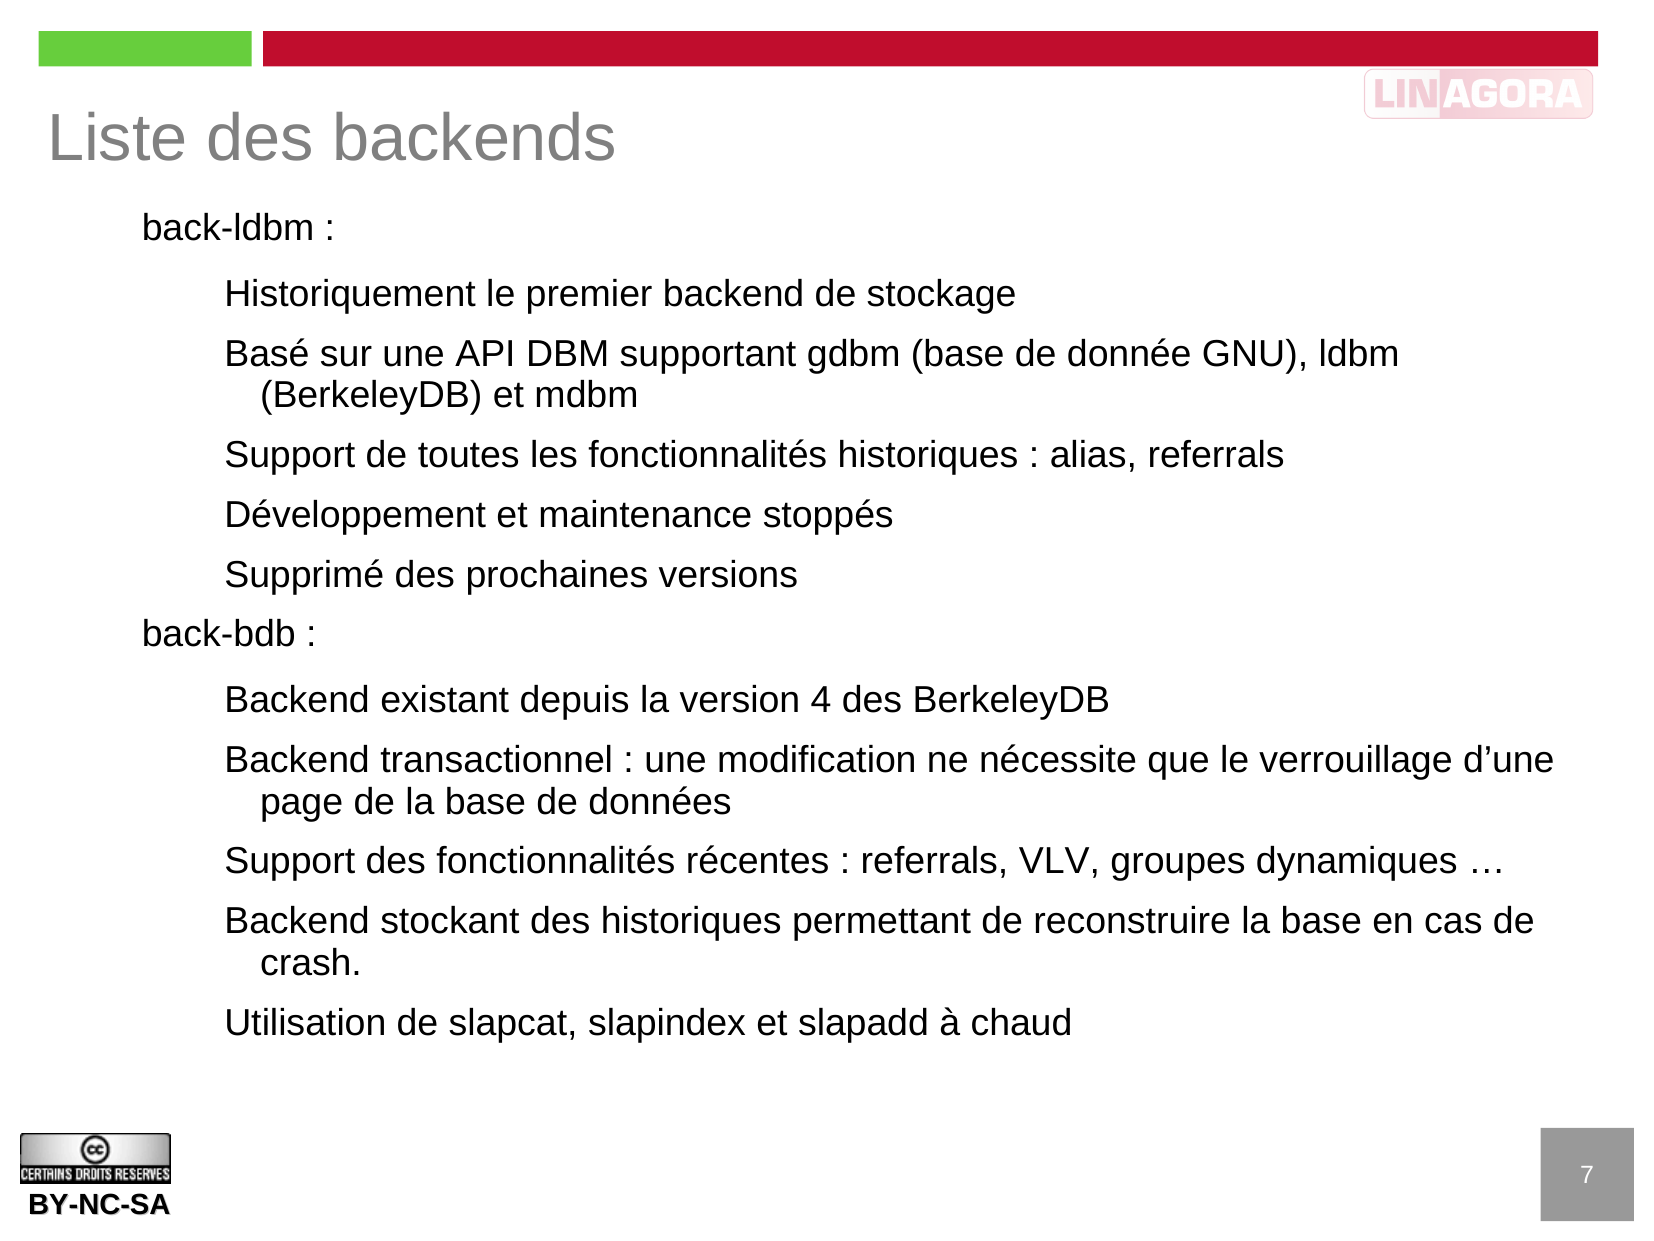

# Liste des backends
back-ldbm :
Historiquement le premier backend de stockage
Basé sur une API DBM supportant gdbm (base de donnée GNU), ldbm (BerkeleyDB) et mdbm
Support de toutes les fonctionnalités historiques : alias, referrals
Développement et maintenance stoppés
Supprimé des prochaines versions
back-bdb :
Backend existant depuis la version 4 des BerkeleyDB
Backend transactionnel : une modification ne nécessite que le verrouillage d’une page de la base de données
Support des fonctionnalités récentes : referrals, VLV, groupes dynamiques …
Backend stockant des historiques permettant de reconstruire la base en cas de crash.
Utilisation de slapcat, slapindex et slapadd à chaud